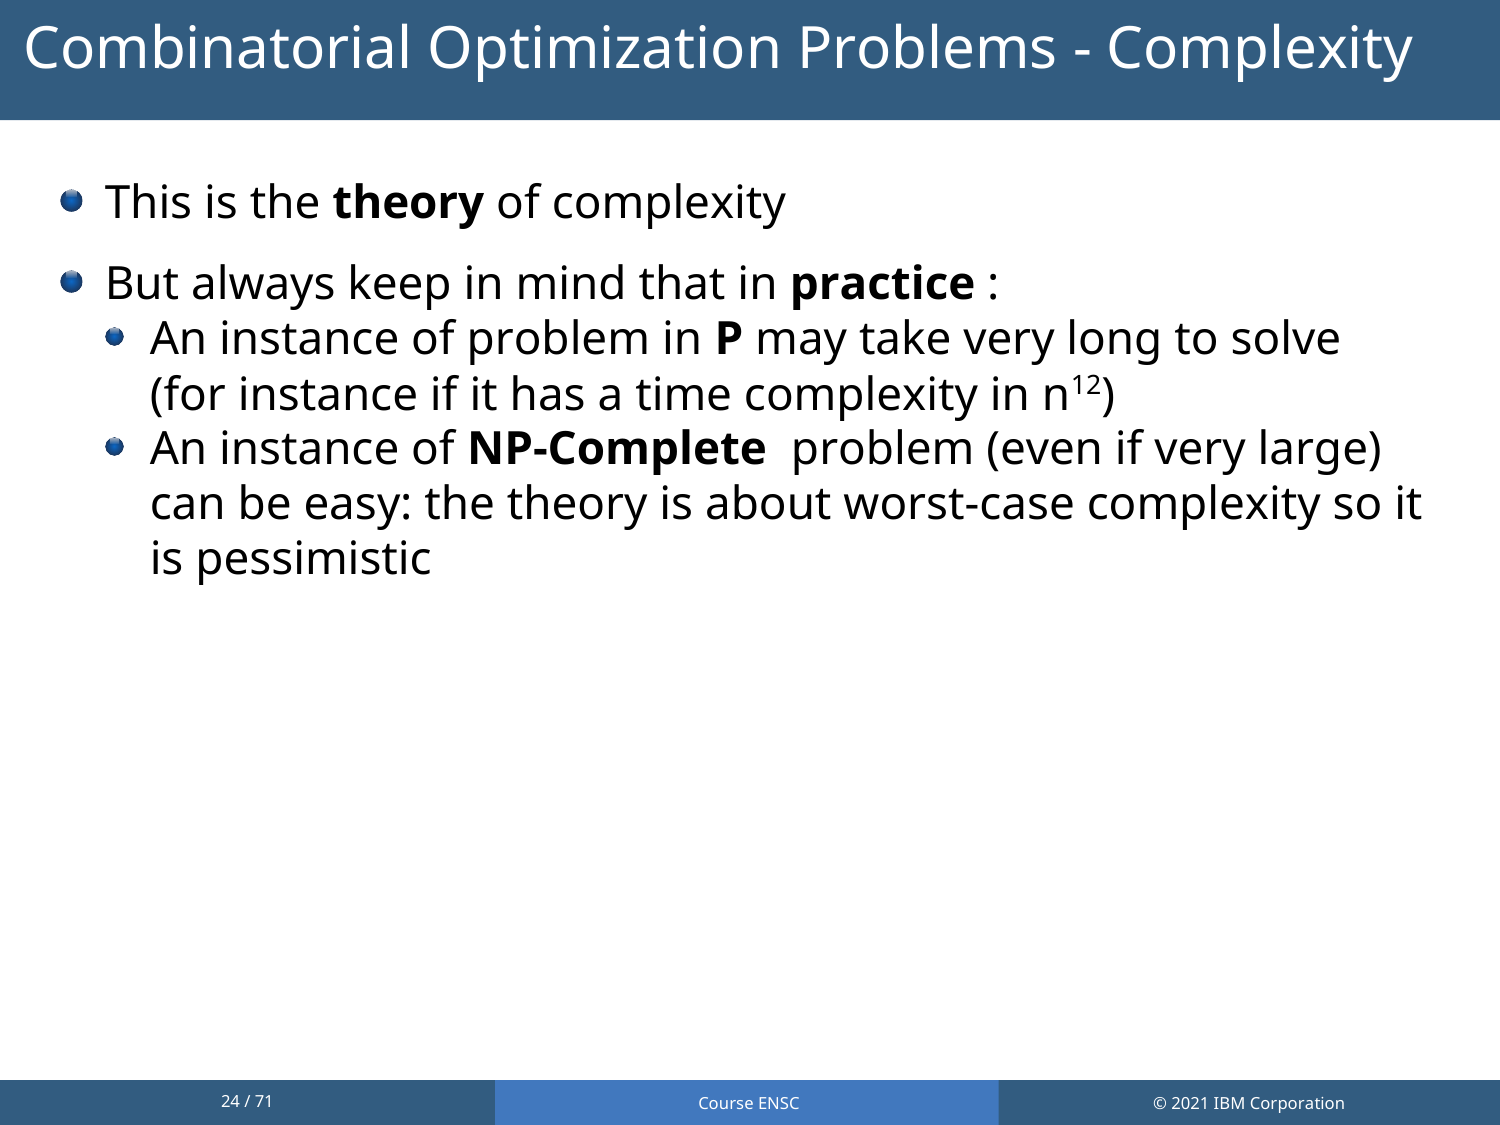

# Combinatorial Optimization Problems - Complexity
This is the theory of complexity
But always keep in mind that in practice :
An instance of problem in P may take very long to solve (for instance if it has a time complexity in n12)
An instance of NP-Complete problem (even if very large) can be easy: the theory is about worst-case complexity so it is pessimistic